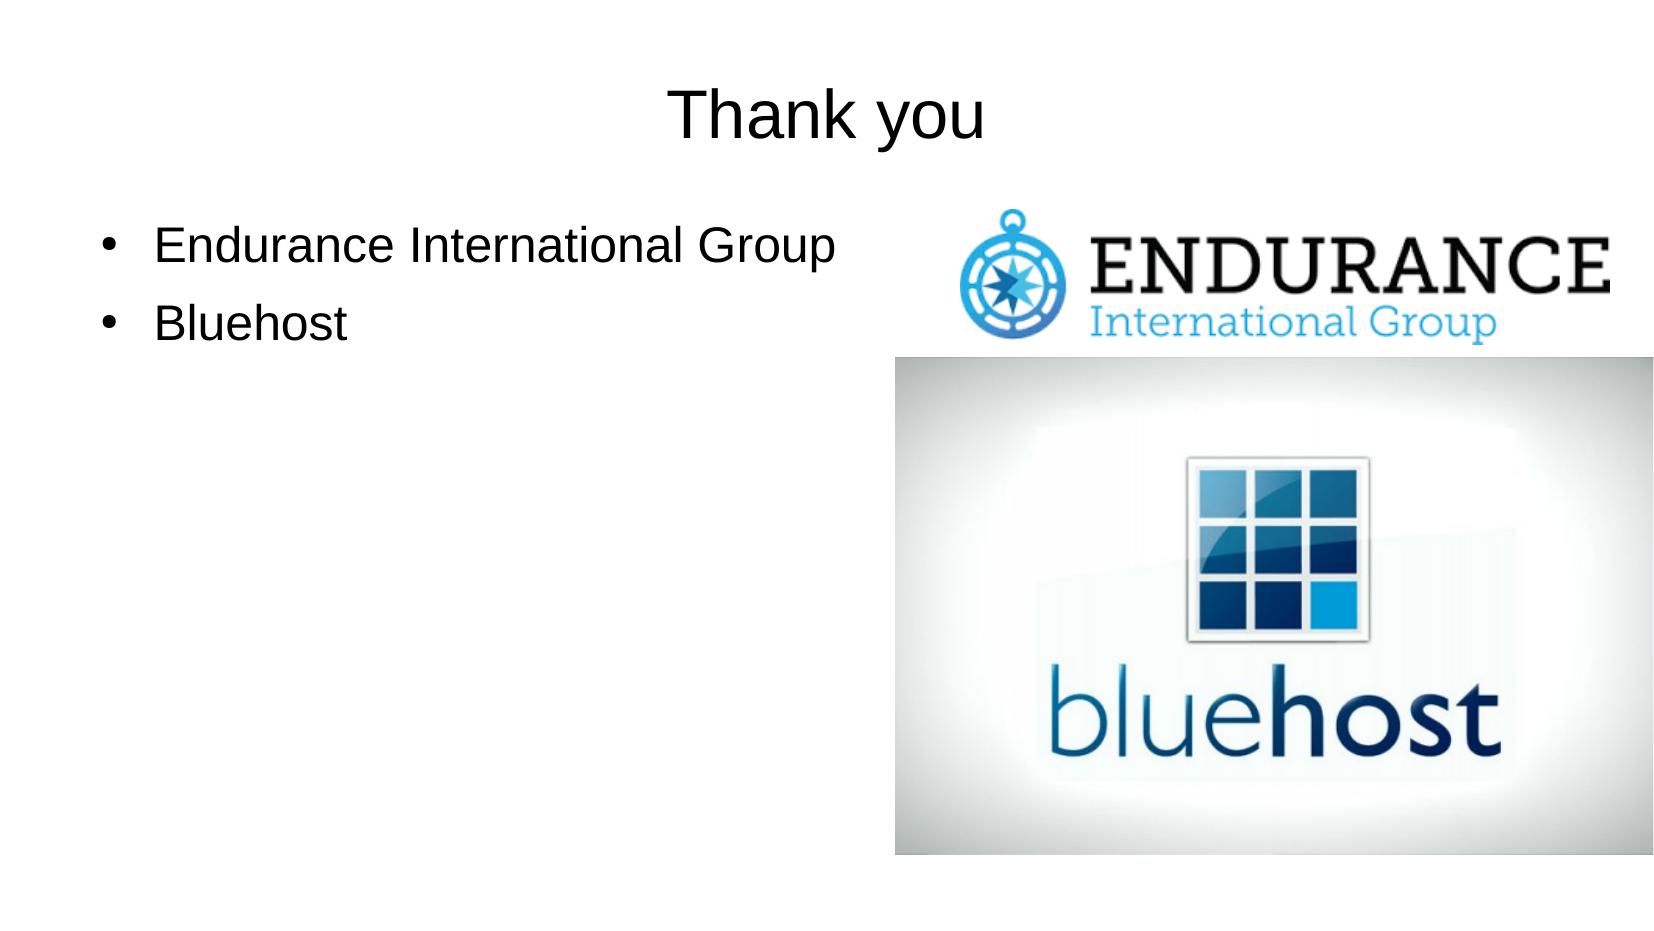

# Thank you
Endurance International Group
Bluehost